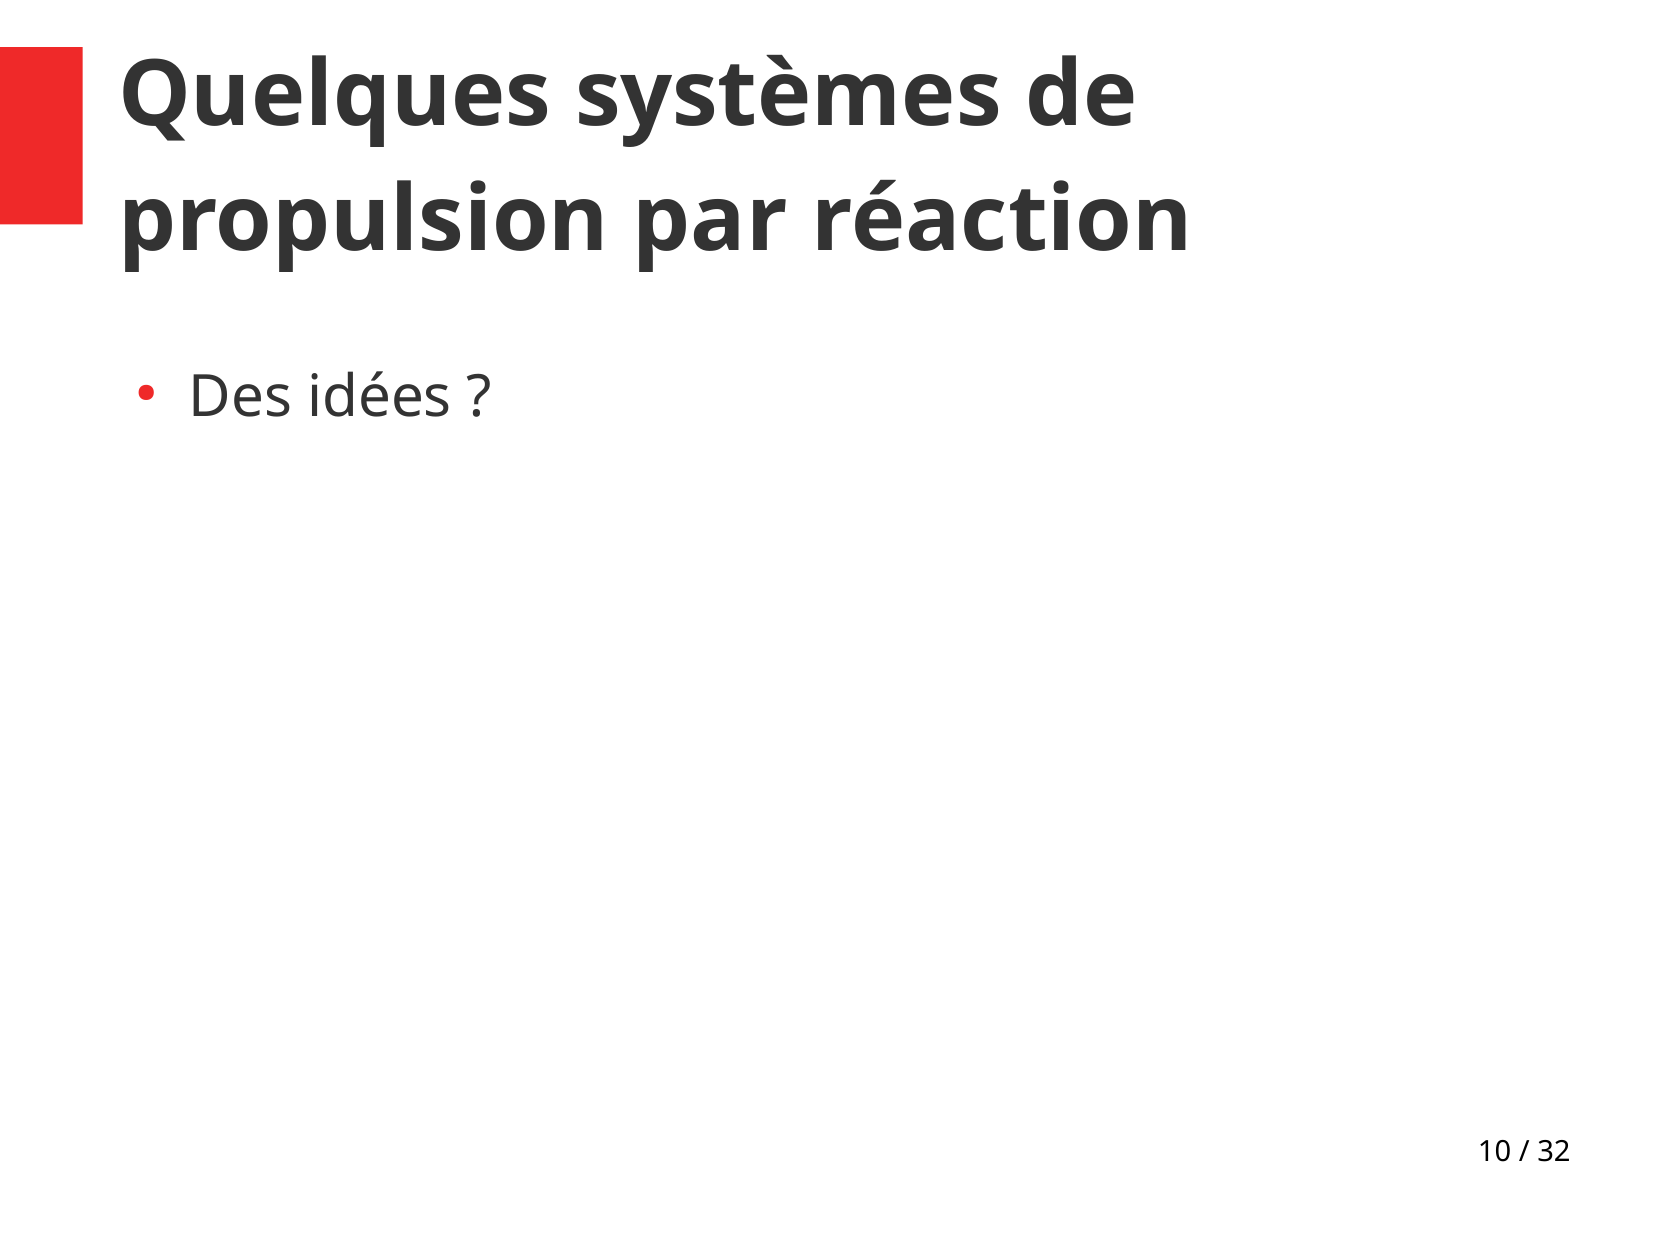

# Quelques systèmes de propulsion par réaction
Des idées ?
10